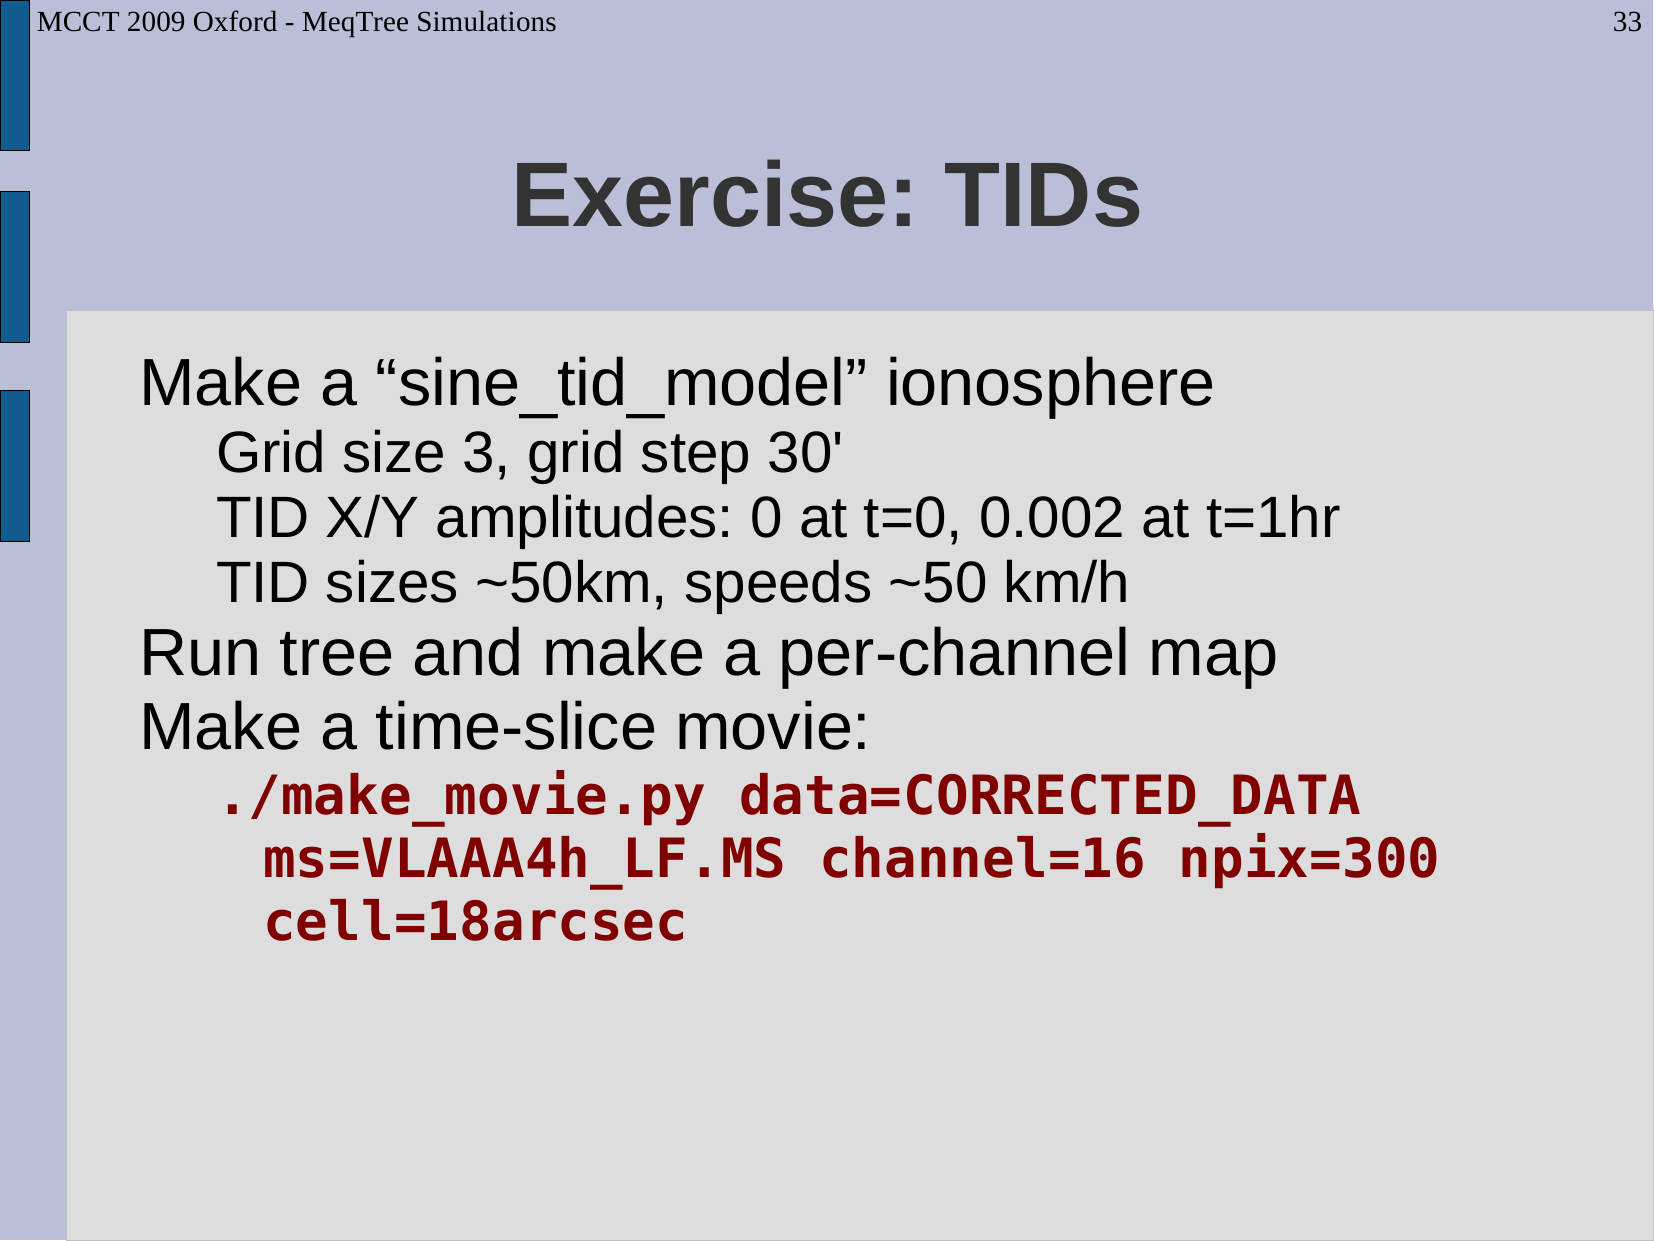

MCCT 2009 Oxford - MeqTree Simulations
33
# Exercise: TIDs
Make a “sine_tid_model” ionosphere
Grid size 3, grid step 30'
TID X/Y amplitudes: 0 at t=0, 0.002 at t=1hr
TID sizes ~50km, speeds ~50 km/h
Run tree and make a per-channel map
Make a time-slice movie:
./make_movie.py data=CORRECTED_DATA ms=VLAAA4h_LF.MS channel=16 npix=300 cell=18arcsec